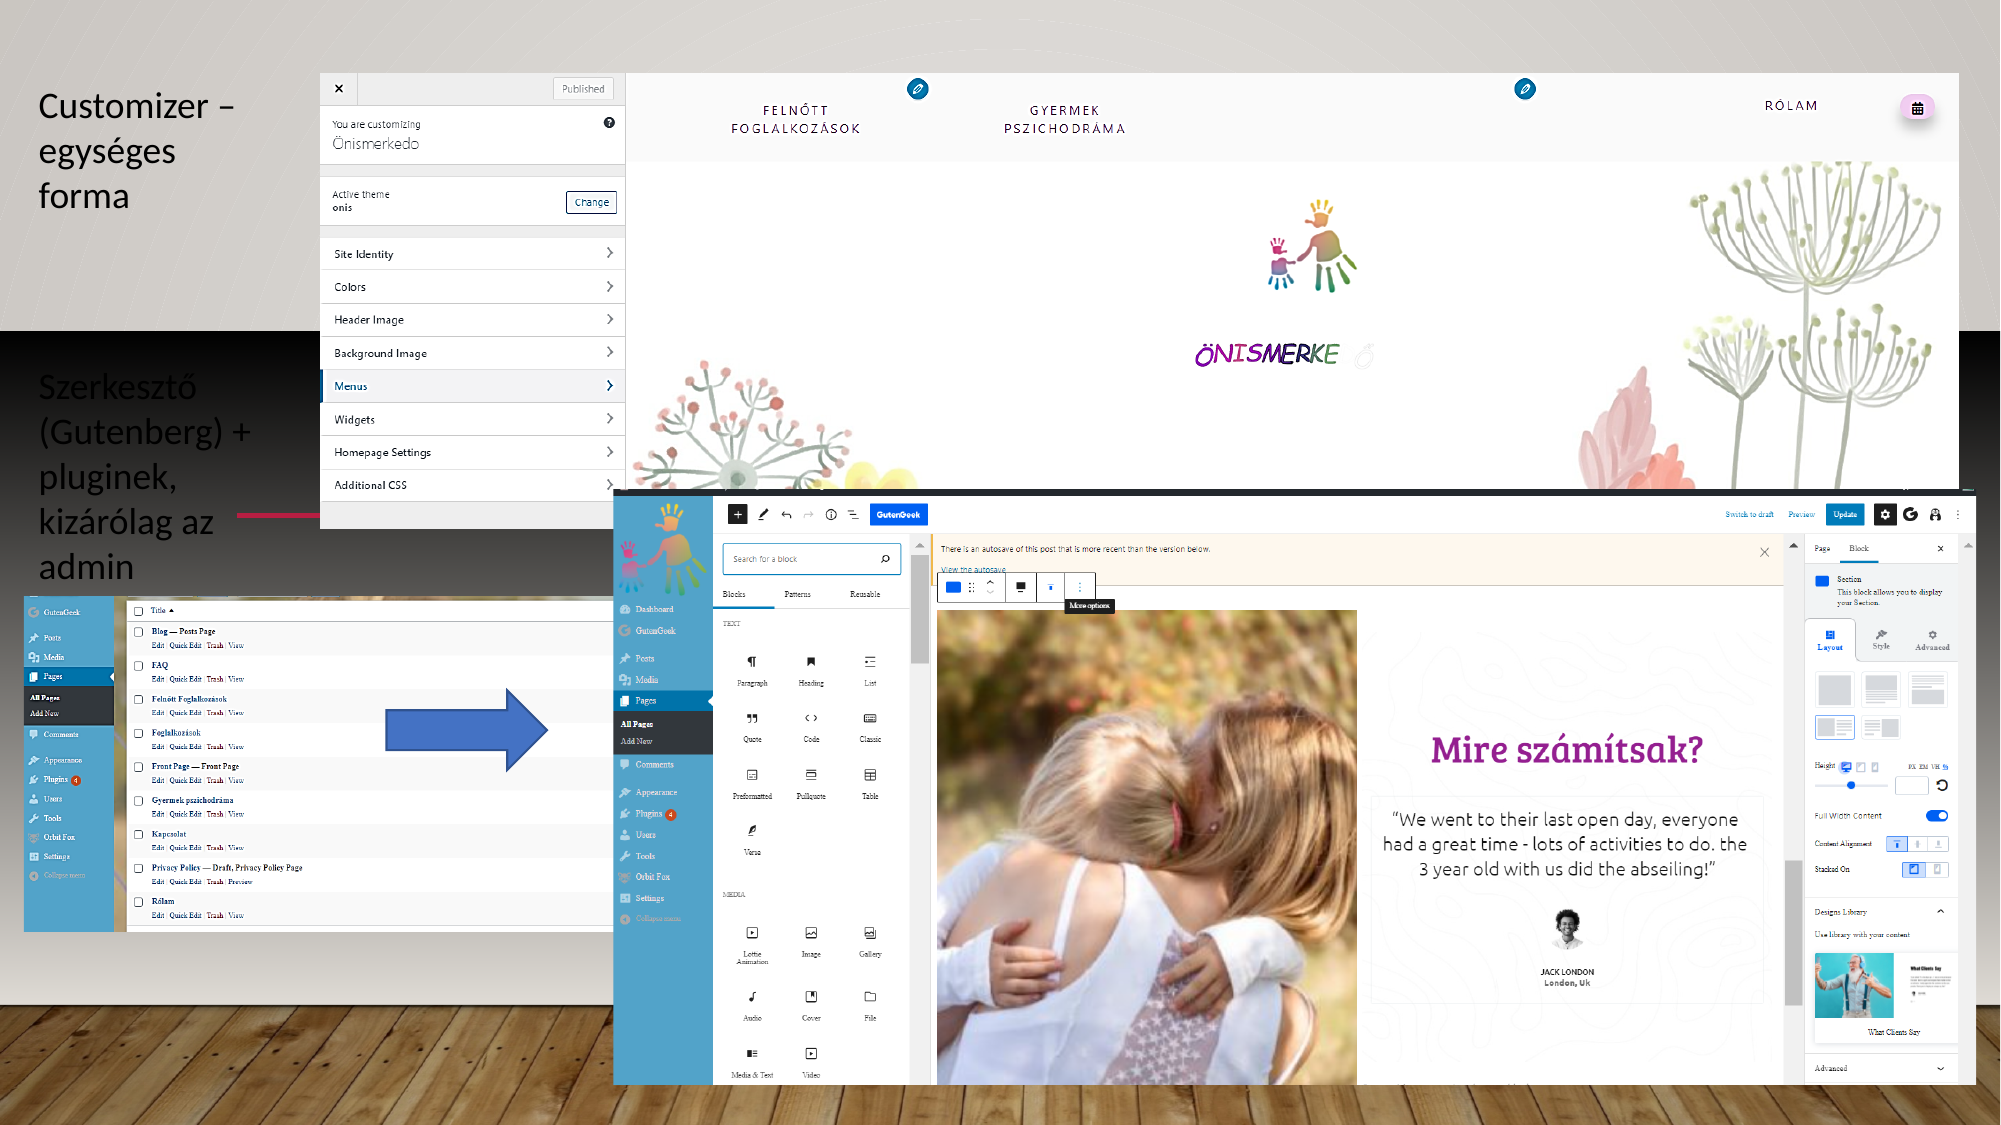

Customizer – egységes forma
Szerkesztő
(Gutenberg) + pluginek, kizárólag az admin